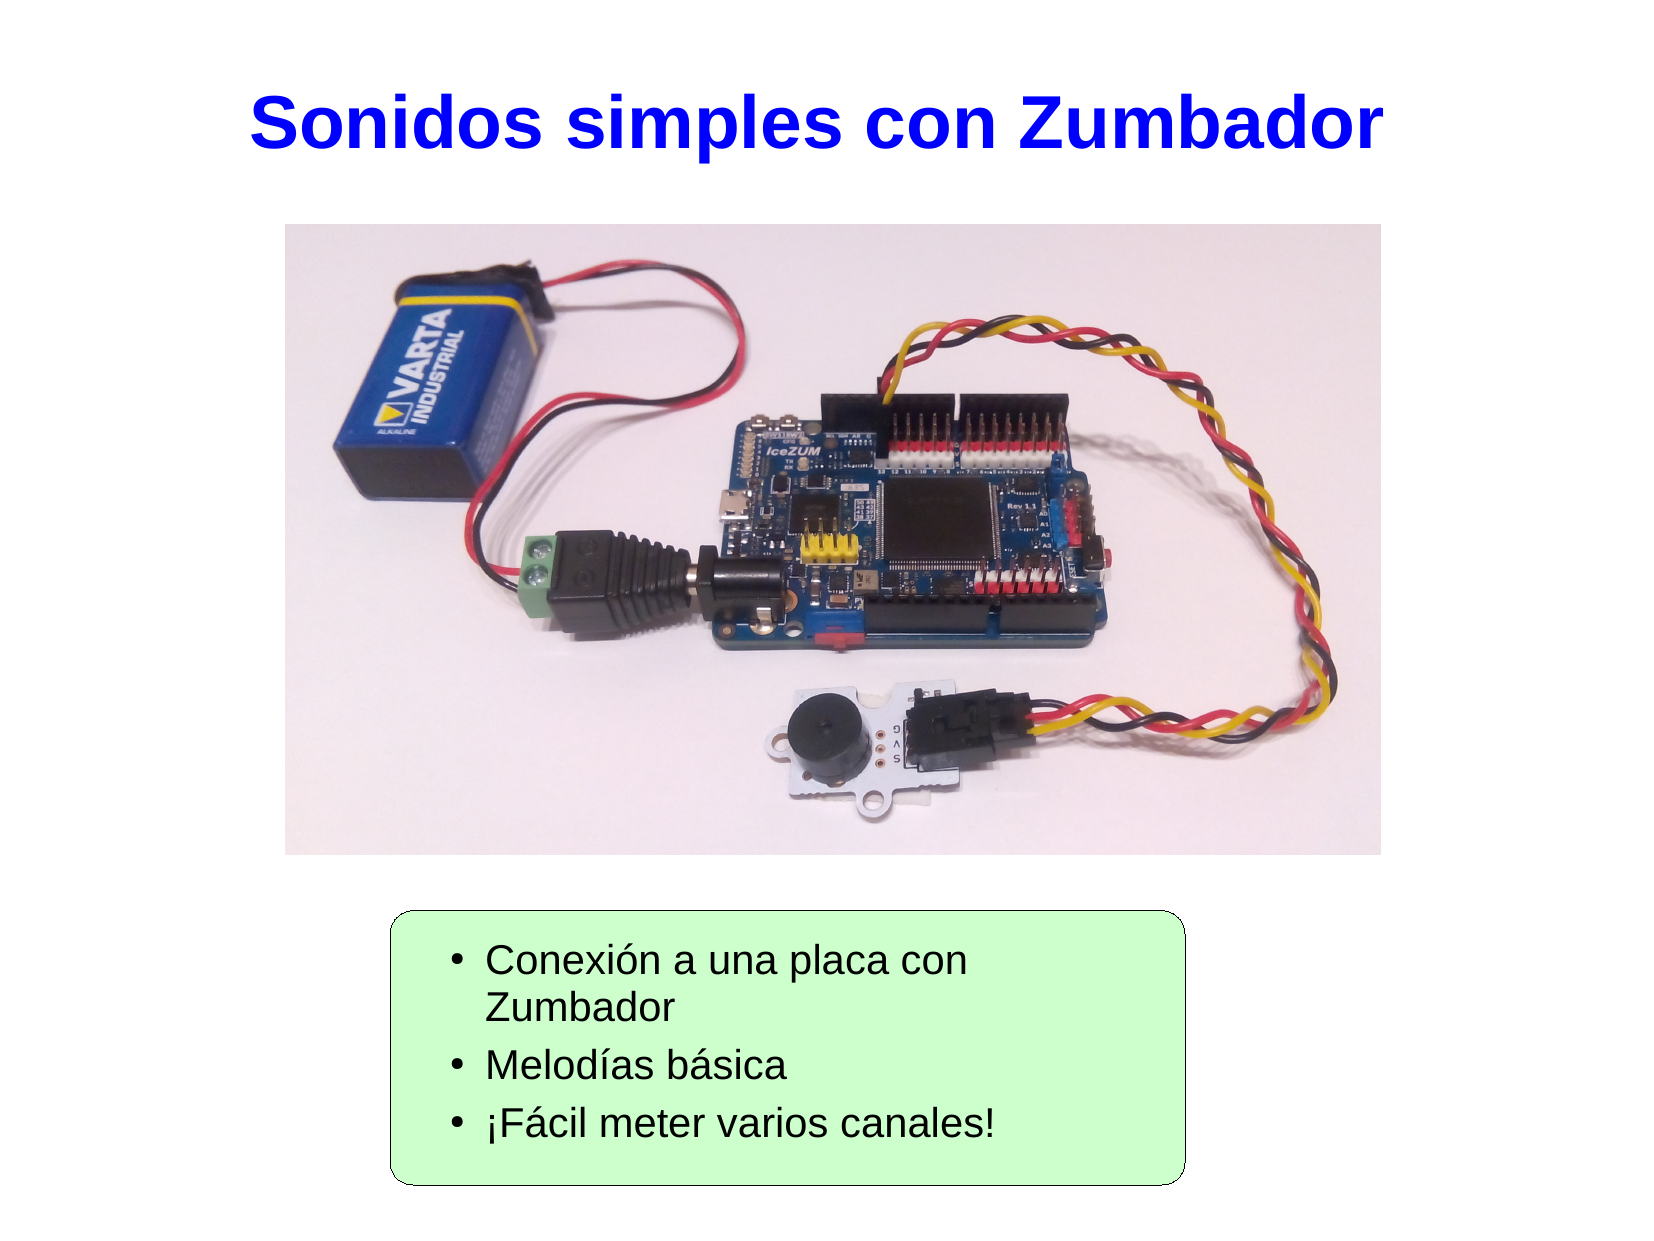

Sonidos simples con Zumbador
Conexión a una placa con Zumbador
Melodías básica
¡Fácil meter varios canales!